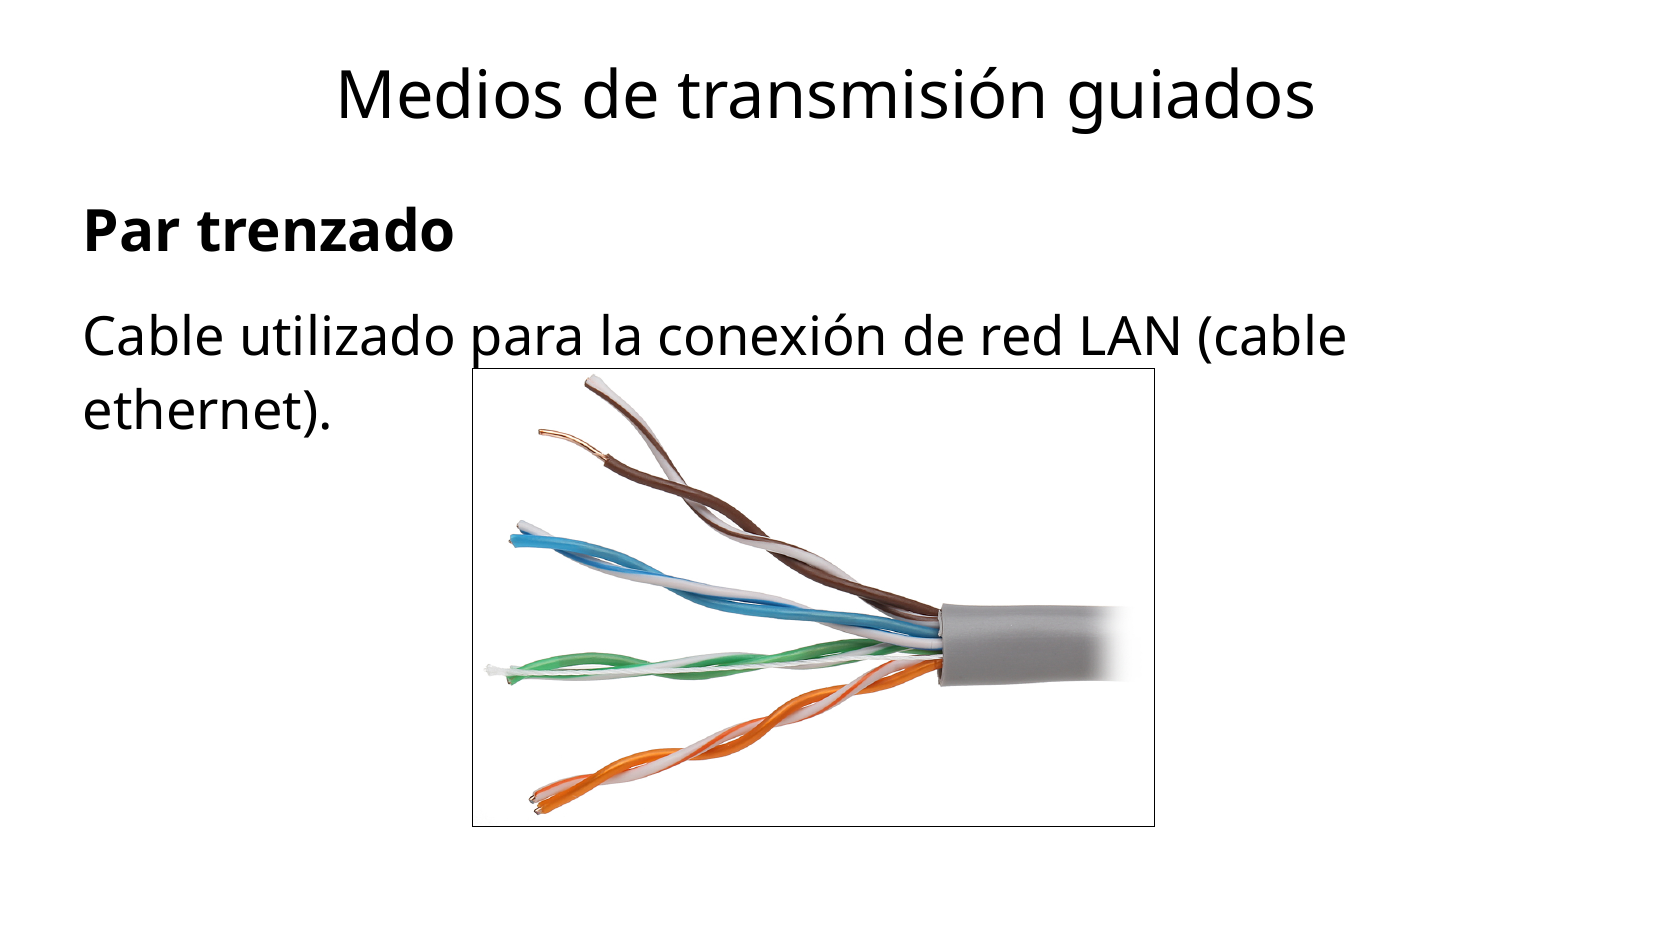

# Medios de transmisión guiados
Par trenzado
Cable utilizado para la conexión de red LAN (cable ethernet).